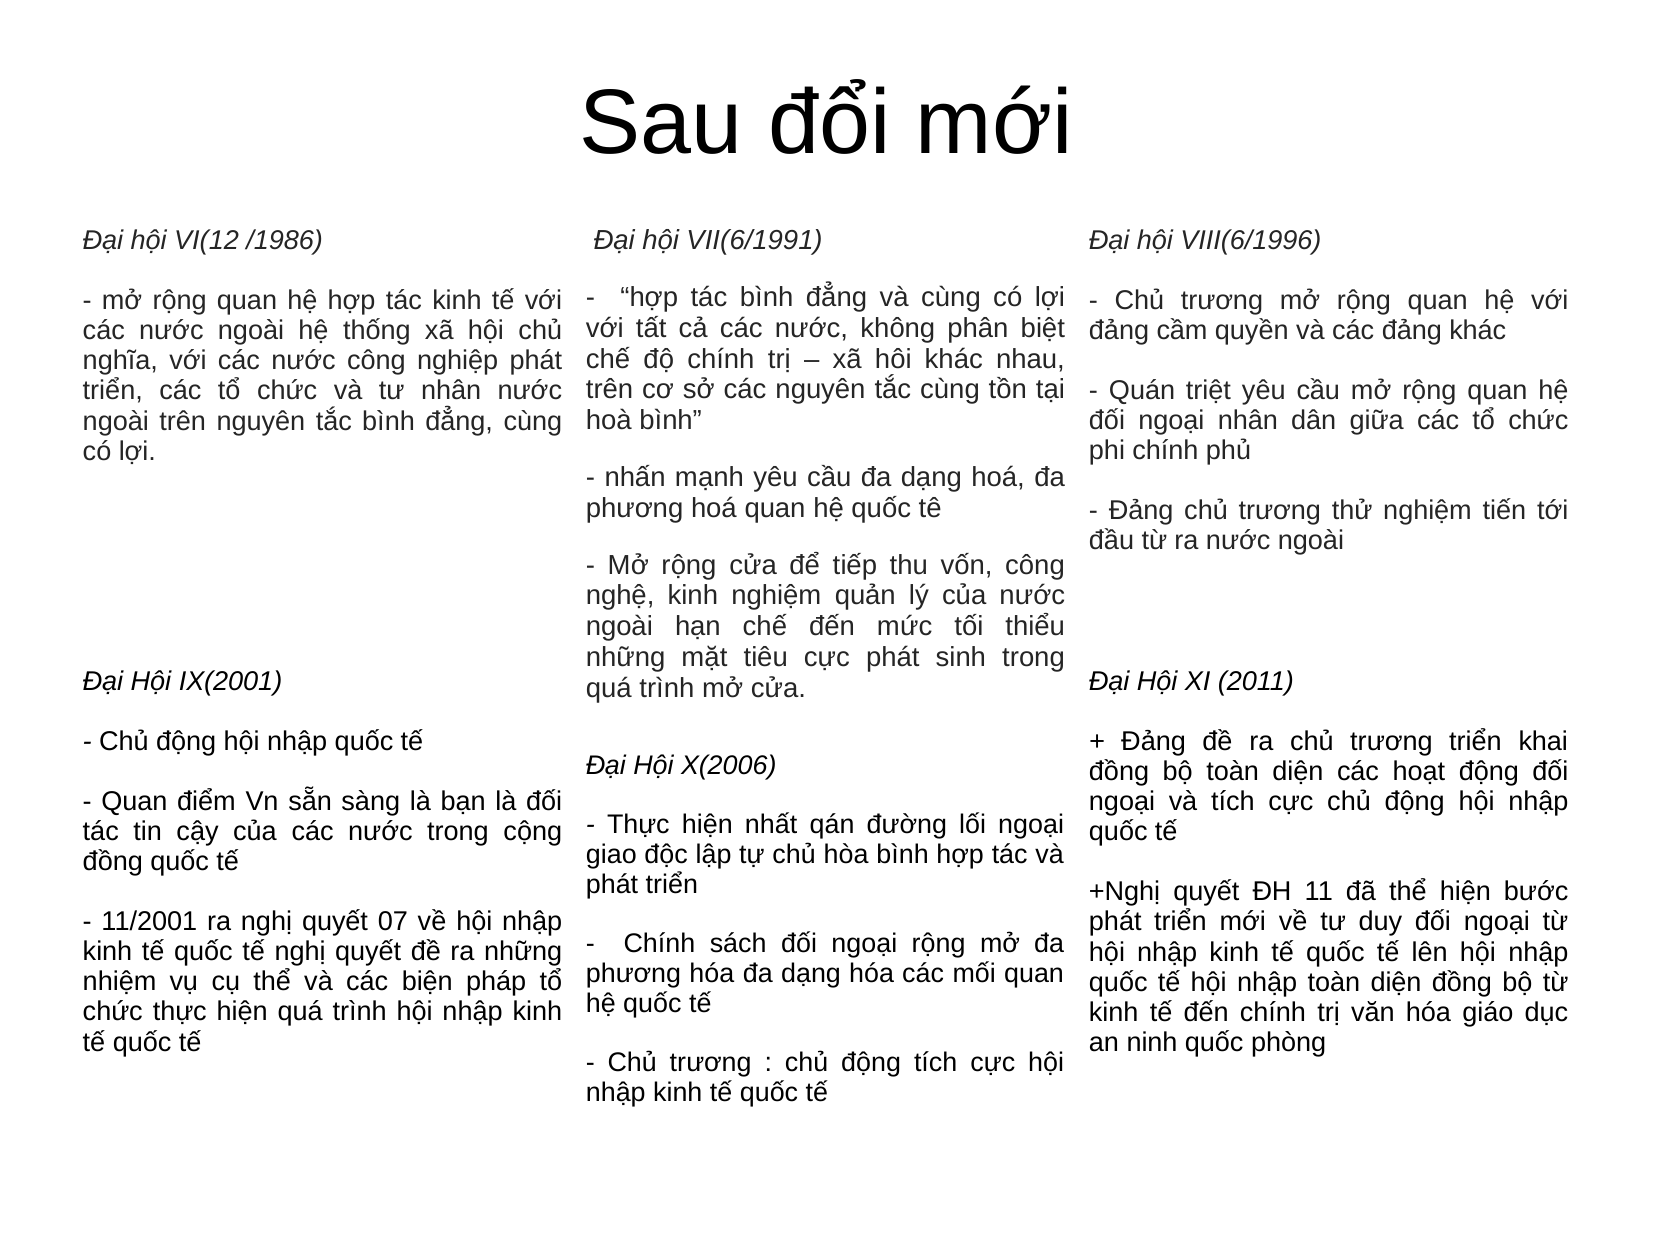

# Sau đổi mới
Đại hội VI(12 /1986)
- mở rộng quan hệ hợp tác kinh tế với các nước ngoài hệ thống xã hội chủ nghĩa, với các nước công nghiệp phát triển, các tổ chức và tư nhân nước ngoài trên nguyên tắc bình đẳng, cùng có lợi.
 Đại hội VII(6/1991)
- “hợp tác bình đẳng và cùng có lợi với tất cả các nước, không phân biệt chế độ chính trị – xã hôi khác nhau, trên cơ sở các nguyên tắc cùng tồn tại hoà bình”
- nhấn mạnh yêu cầu đa dạng hoá, đa phương hoá quan hệ quốc tê
- Mở rộng cửa để tiếp thu vốn, công nghệ, kinh nghiệm quản lý của nước ngoài hạn chế đến mức tối thiểu những mặt tiêu cực phát sinh trong quá trình mở cửa.
Đại hội VIII(6/1996)
- Chủ trương mở rộng quan hệ với đảng cầm quyền và các đảng khác
- Quán triệt yêu cầu mở rộng quan hệ đối ngoại nhân dân giữa các tổ chức phi chính phủ
- Đảng chủ trương thử nghiệm tiến tới đầu từ ra nước ngoài
Đại Hội IX(2001)
- Chủ động hội nhập quốc tế
- Quan điểm Vn sẵn sàng là bạn là đối tác tin cậy của các nước trong cộng đồng quốc tế
- 11/2001 ra nghị quyết 07 về hội nhập kinh tế quốc tế nghị quyết đề ra những nhiệm vụ cụ thể và các biện pháp tổ chức thực hiện quá trình hội nhập kinh tế quốc tế
Đại Hội XI (2011)
+ Đảng đề ra chủ trương triển khai đồng bộ toàn diện các hoạt động đối ngoại và tích cực chủ động hội nhập quốc tế
+Nghị quyết ĐH 11 đã thể hiện bước phát triển mới về tư duy đối ngoại từ hội nhập kinh tế quốc tế lên hội nhập quốc tế hội nhập toàn diện đồng bộ từ kinh tế đến chính trị văn hóa giáo dục an ninh quốc phòng
Đại Hội X(2006)
- Thực hiện nhất qán đường lối ngoại giao độc lập tự chủ hòa bình hợp tác và phát triển
- Chính sách đối ngoại rộng mở đa phương hóa đa dạng hóa các mối quan hệ quốc tế
- Chủ trương : chủ động tích cực hội nhập kinh tế quốc tế